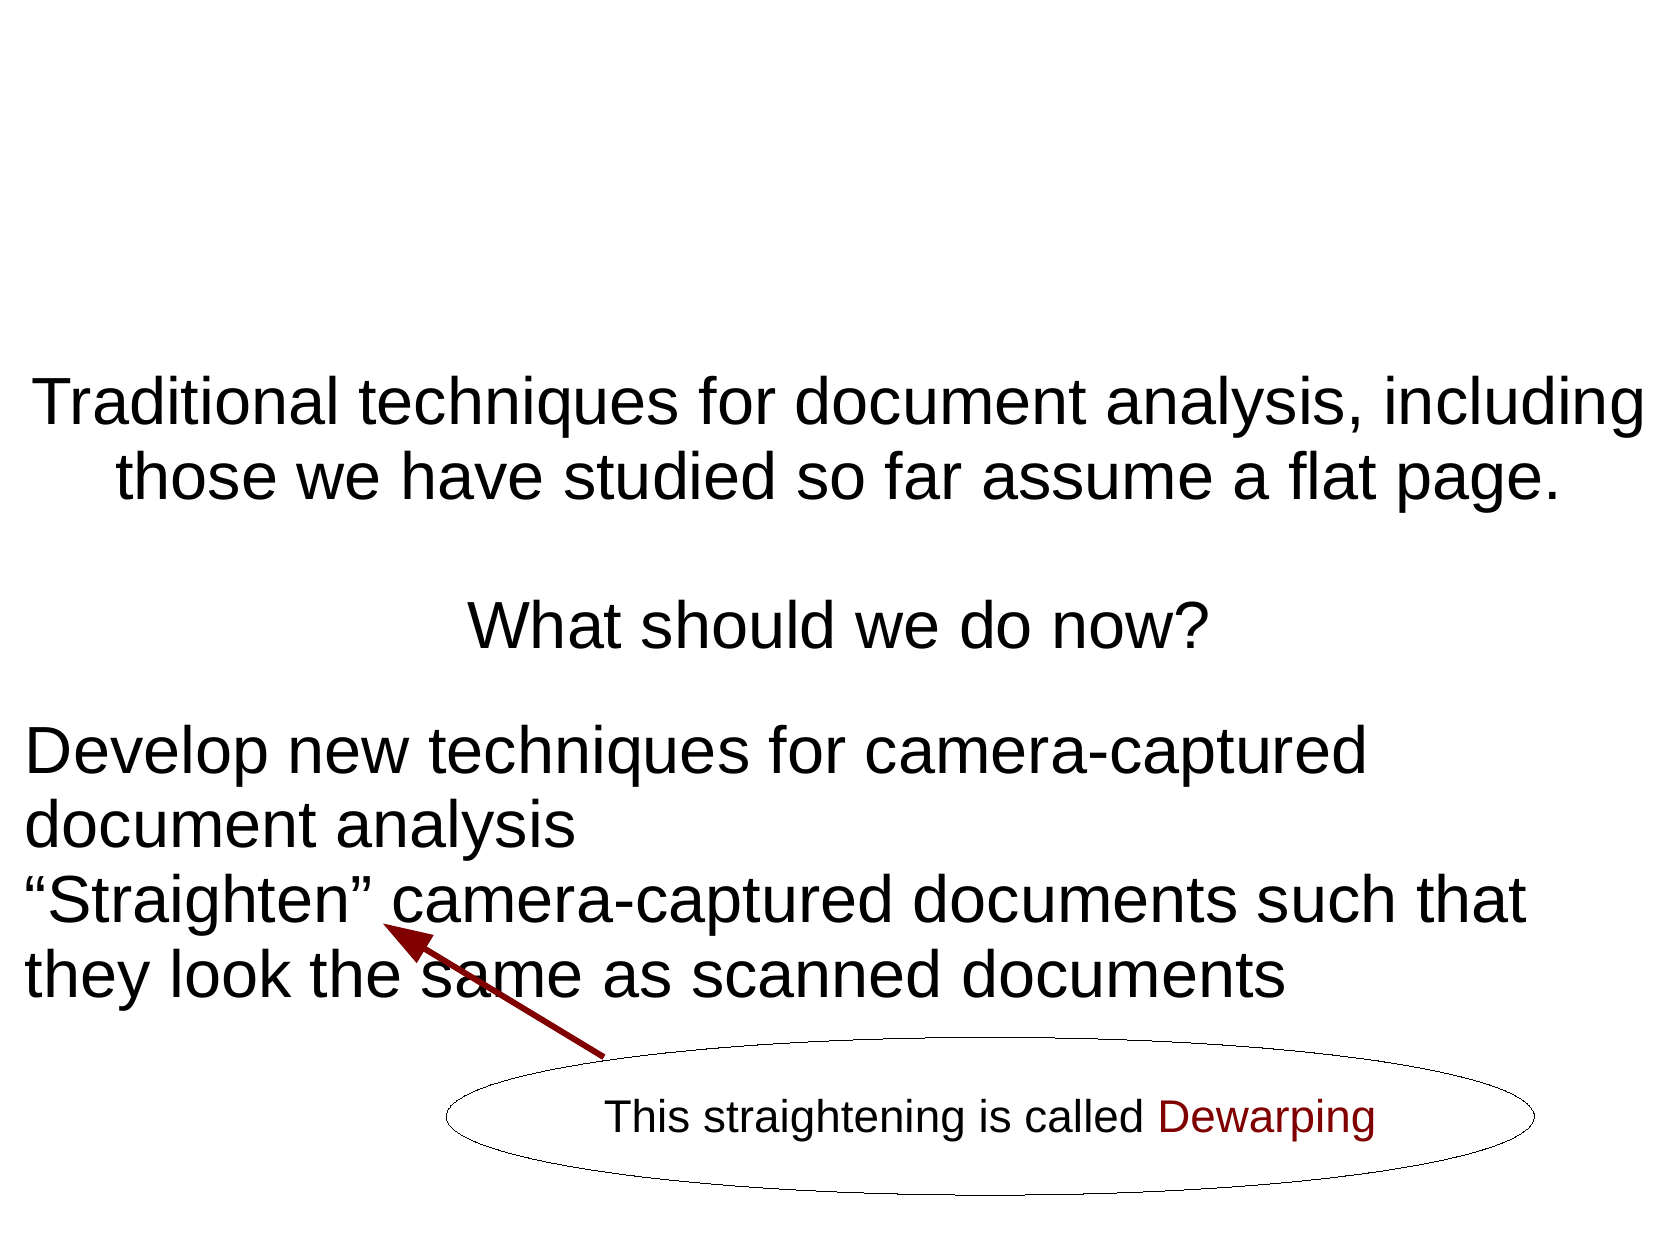

#
Traditional techniques for document analysis, including those we have studied so far assume a flat page.
What should we do now?
Develop new techniques for camera-captured document analysis
“Straighten” camera-captured documents such that they look the same as scanned documents
This straightening is called Dewarping